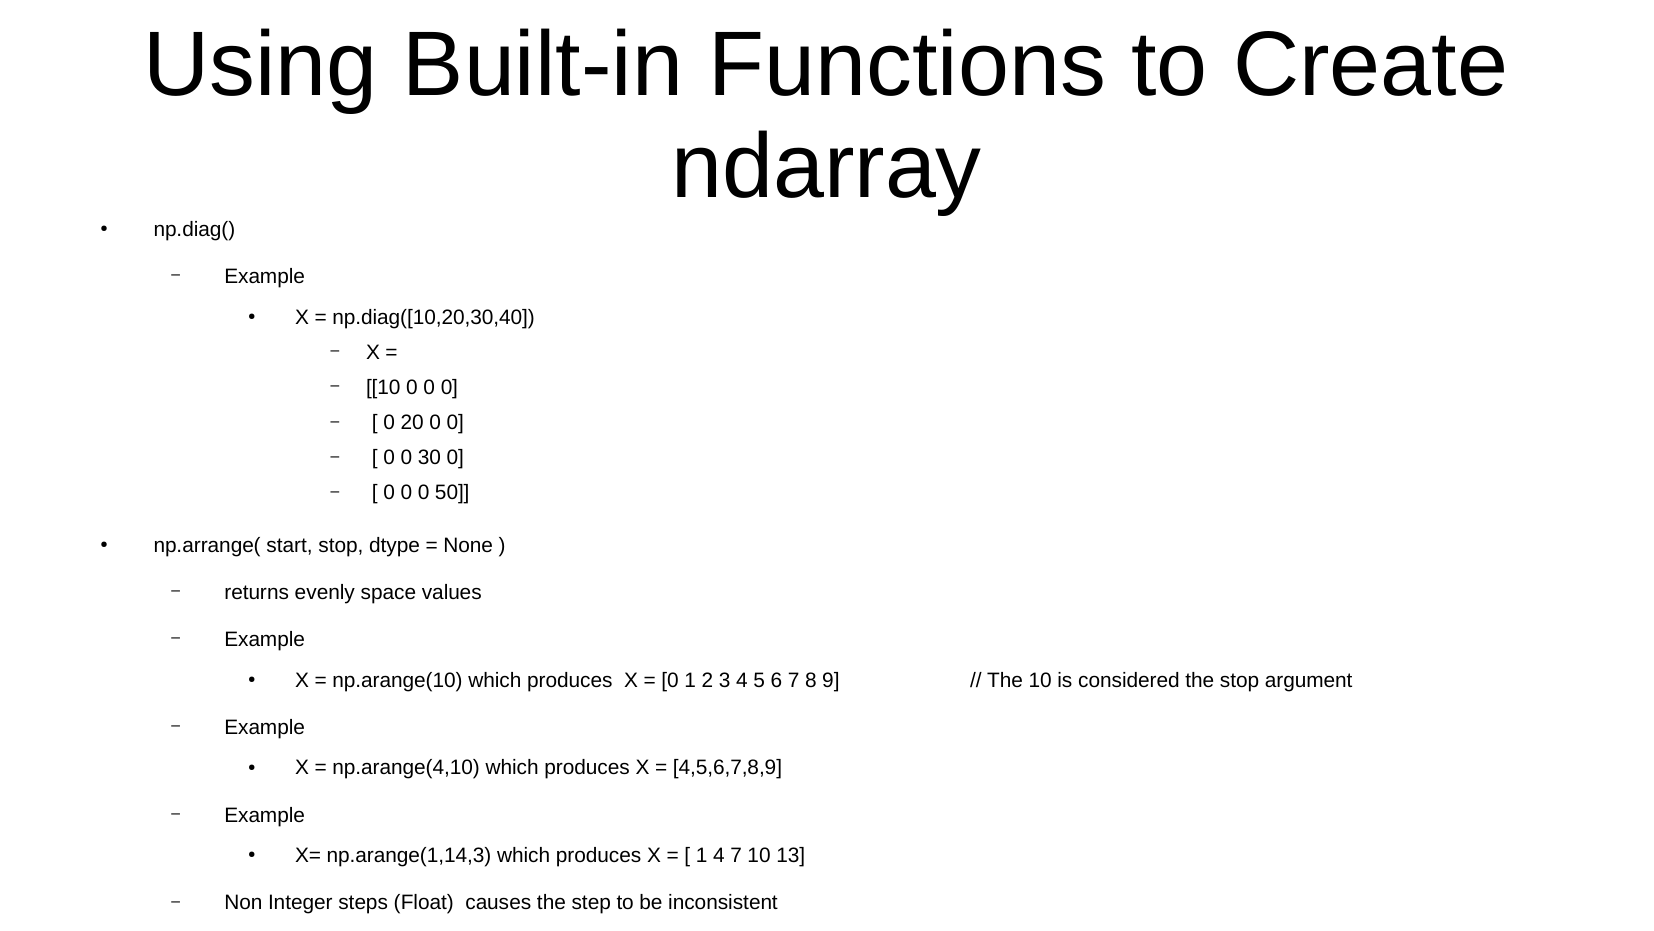

# Using Built-in Functions to Create ndarray
np.diag()
Example
X = np.diag([10,20,30,40])
X =
[[10 0 0 0]
 [ 0 20 0 0]
 [ 0 0 30 0]
 [ 0 0 0 50]]
np.arrange( start, stop, dtype = None )
returns evenly space values
Example
X = np.arange(10) which produces X = [0 1 2 3 4 5 6 7 8 9]		// The 10 is considered the stop argument
Example
X = np.arange(4,10) which produces X = [4,5,6,7,8,9]
Example
X= np.arange(1,14,3) which produces X = [ 1 4 7 10 13]
Non Integer steps (Float) causes the step to be inconsistent